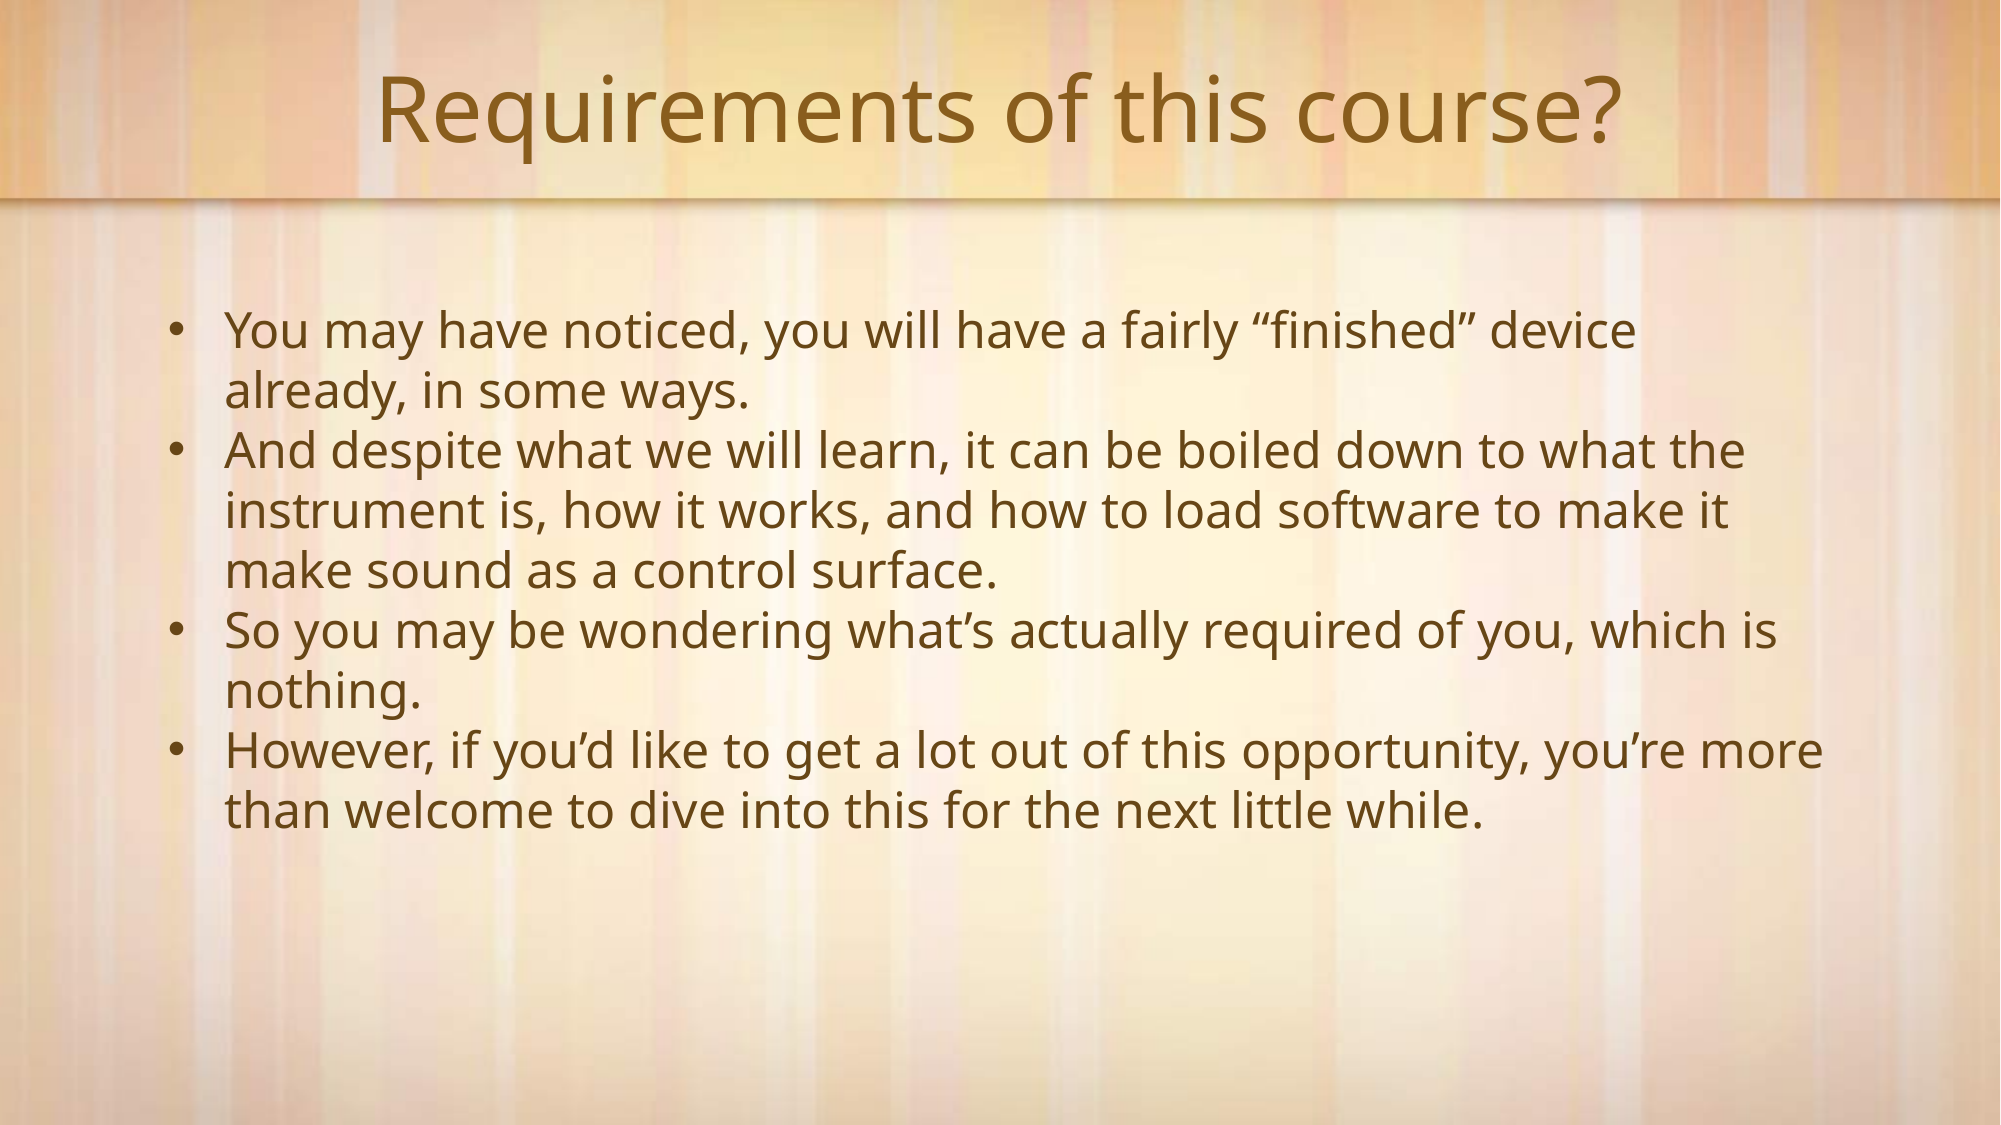

Requirements of this course?
# You may have noticed, you will have a fairly “finished” device already, in some ways.
And despite what we will learn, it can be boiled down to what the instrument is, how it works, and how to load software to make it make sound as a control surface.
So you may be wondering what’s actually required of you, which is nothing.
However, if you’d like to get a lot out of this opportunity, you’re more than welcome to dive into this for the next little while.